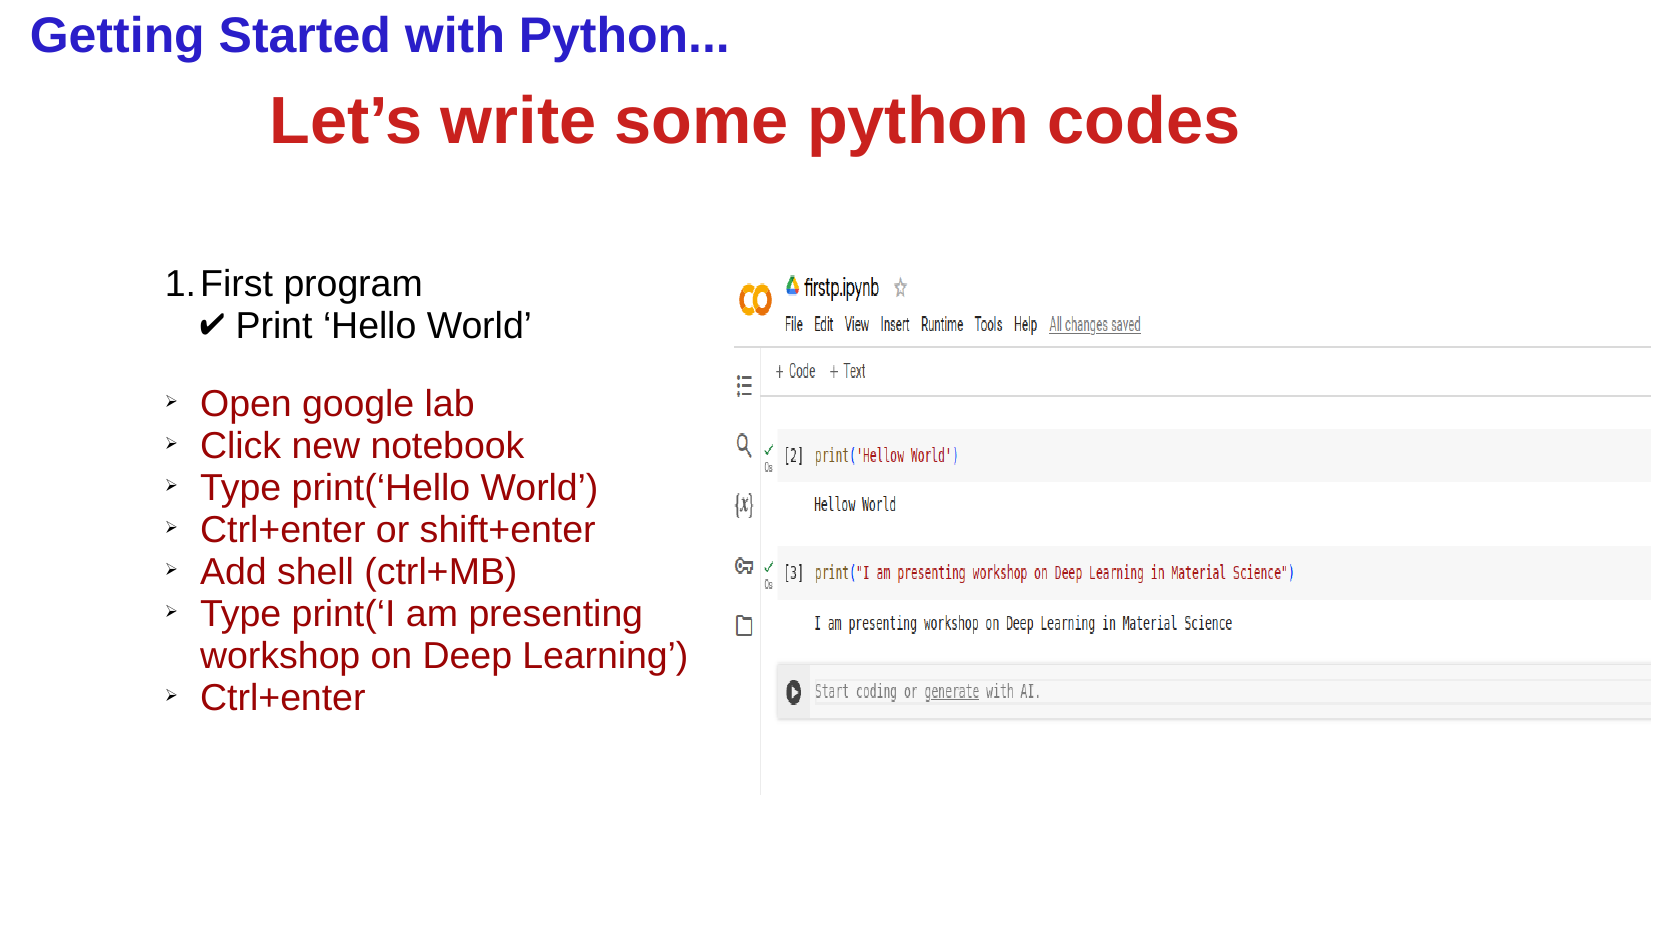

Getting Started with Python...
Let’s write some python codes
First program
Print ‘Hello World’
Open google lab
Click new notebook
Type print(‘Hello World’)
Ctrl+enter or shift+enter
Add shell (ctrl+MB)
Type print(‘I am presenting workshop on Deep Learning’)
Ctrl+enter